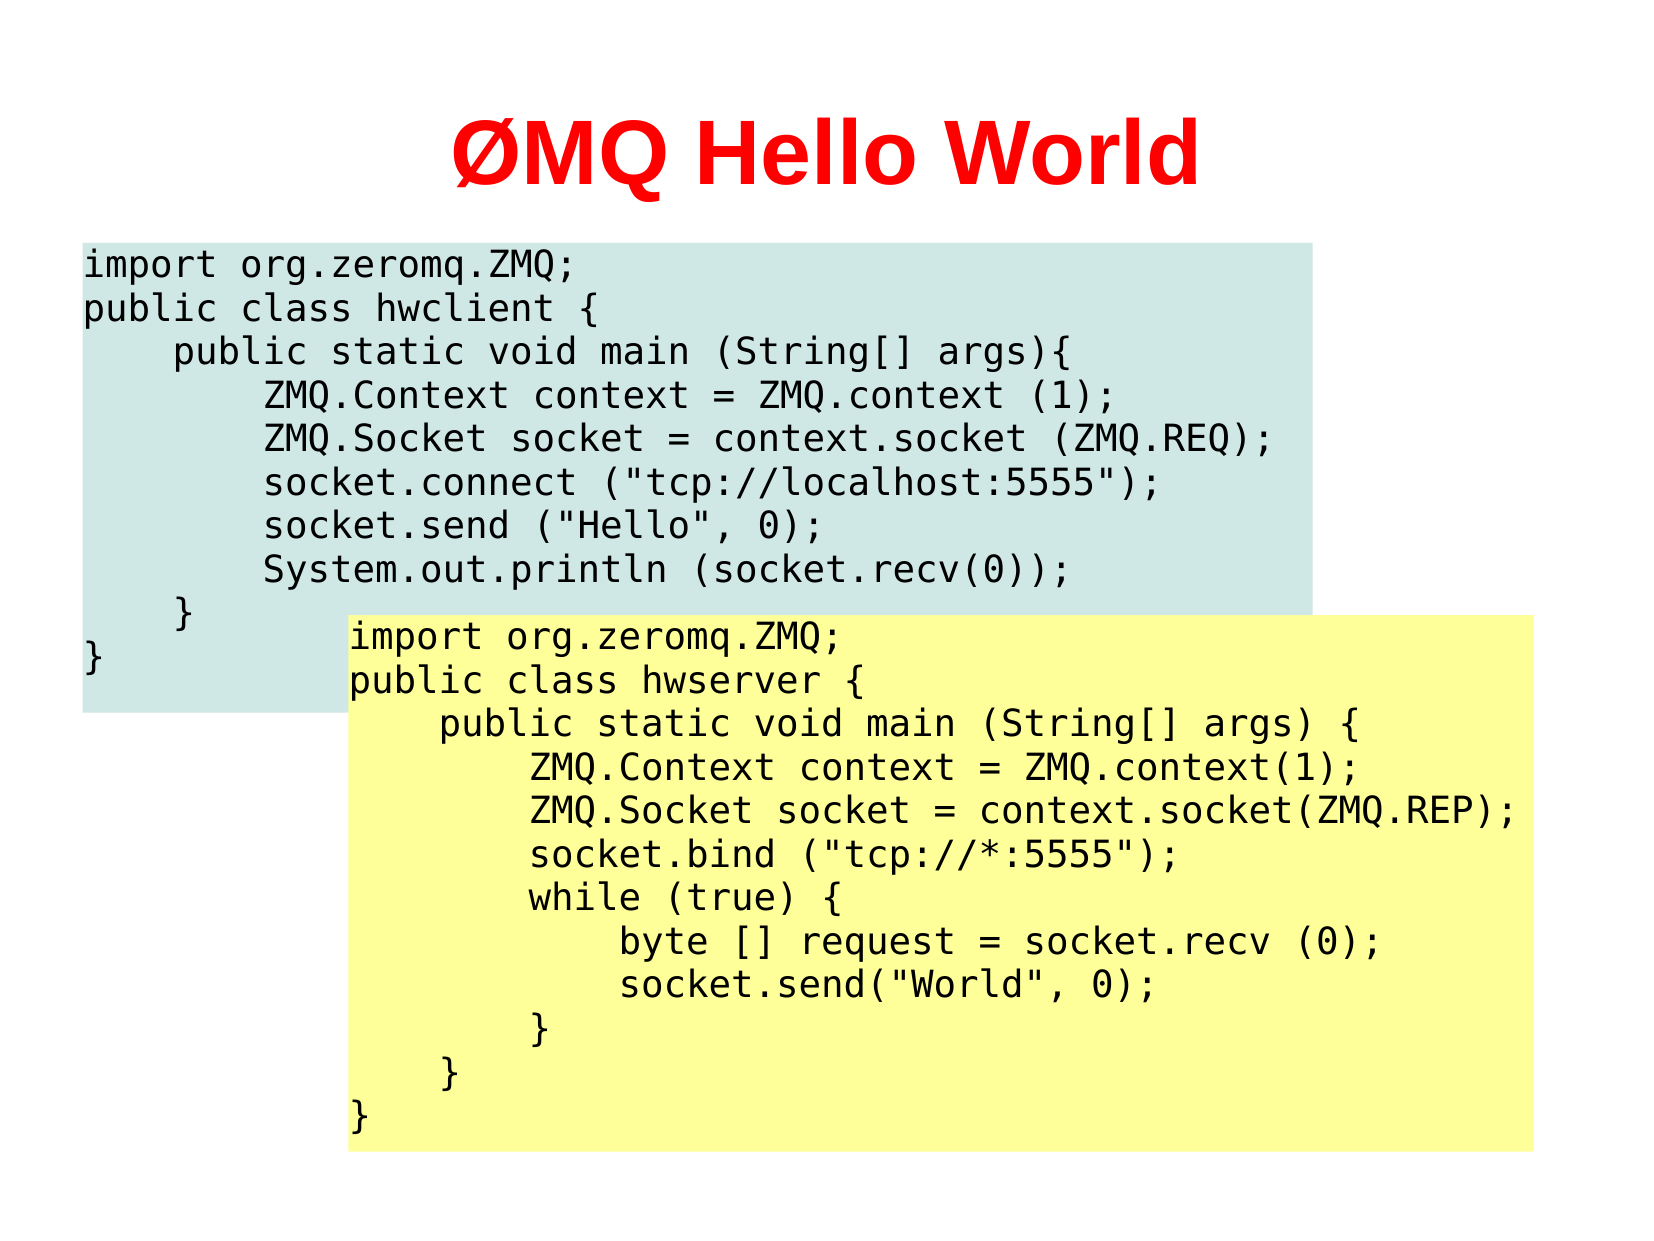

# ØMQ Hello World
import org.zeromq.ZMQ;
public class hwclient {
 public static void main (String[] args){
 ZMQ.Context context = ZMQ.context (1);
 ZMQ.Socket socket = context.socket (ZMQ.REQ);
 socket.connect ("tcp://localhost:5555");
 socket.send ("Hello", 0);
 System.out.println (socket.recv(0));
 }
}
import org.zeromq.ZMQ;
public class hwserver {
 public static void main (String[] args) {
 ZMQ.Context context = ZMQ.context(1);
 ZMQ.Socket socket = context.socket(ZMQ.REP);
 socket.bind ("tcp://*:5555");
 while (true) {
 byte [] request = socket.recv (0);
 socket.send("World", 0);
 }
 }
}